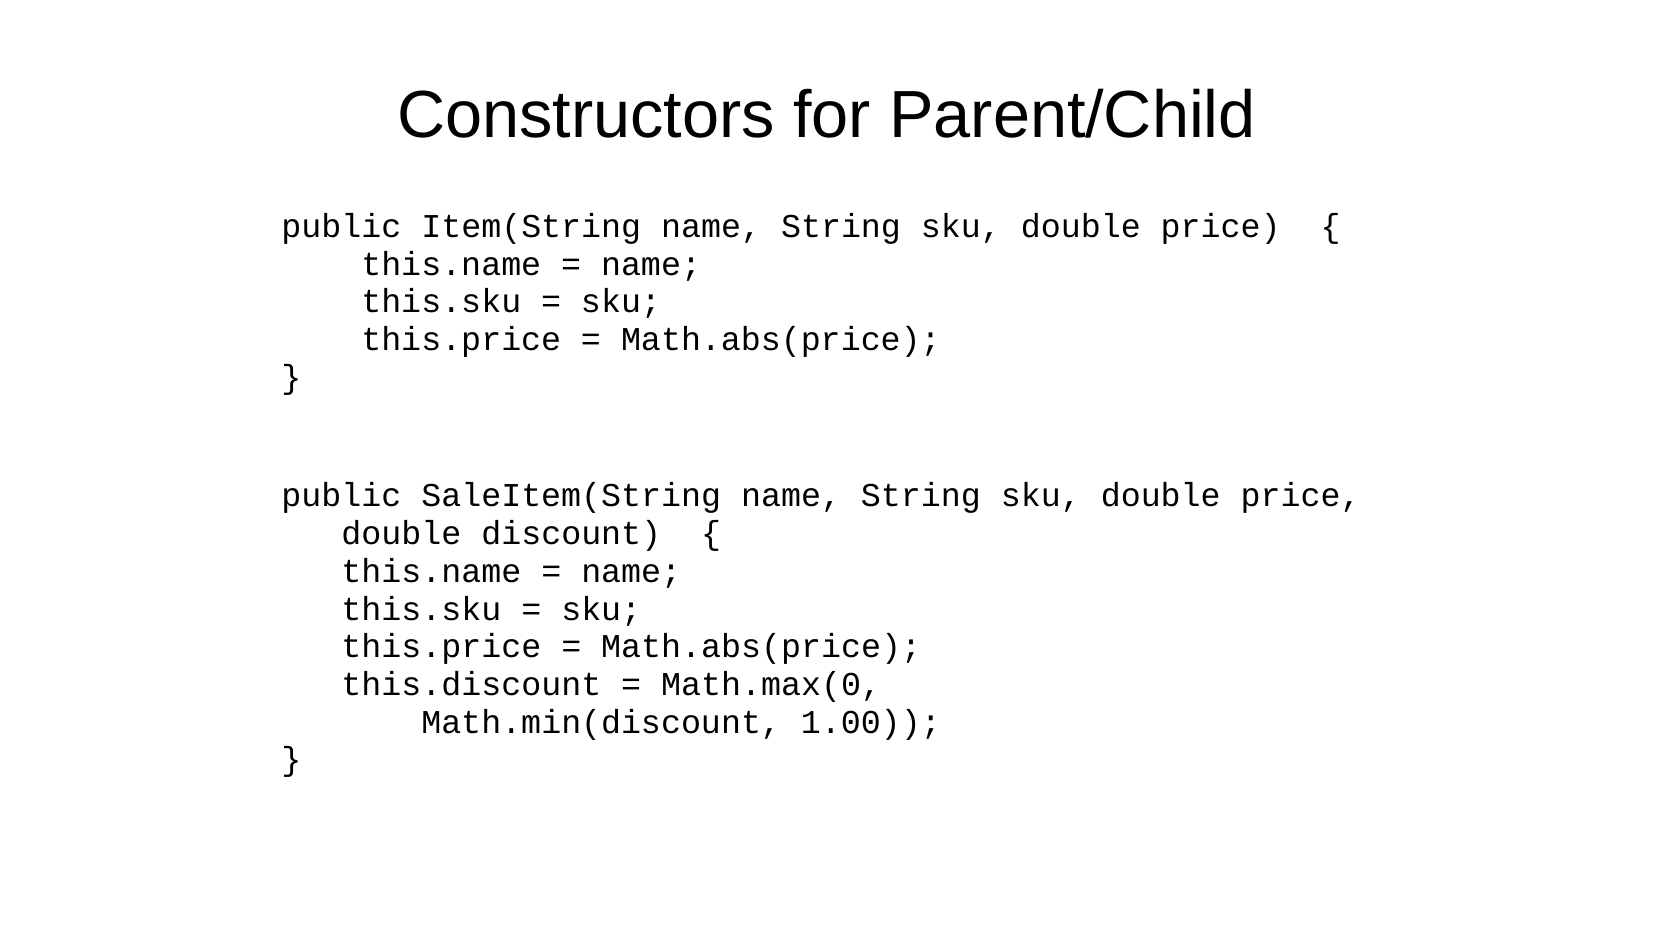

# Constructors for Parent/Child
public Item(String name, String sku, double price) {
 this.name = name;
 this.sku = sku;
 this.price = Math.abs(price);
}
public SaleItem(String name, String sku, double price,
 double discount) {
 this.name = name;
 this.sku = sku;
 this.price = Math.abs(price);
 this.discount = Math.max(0,
 Math.min(discount, 1.00));
}